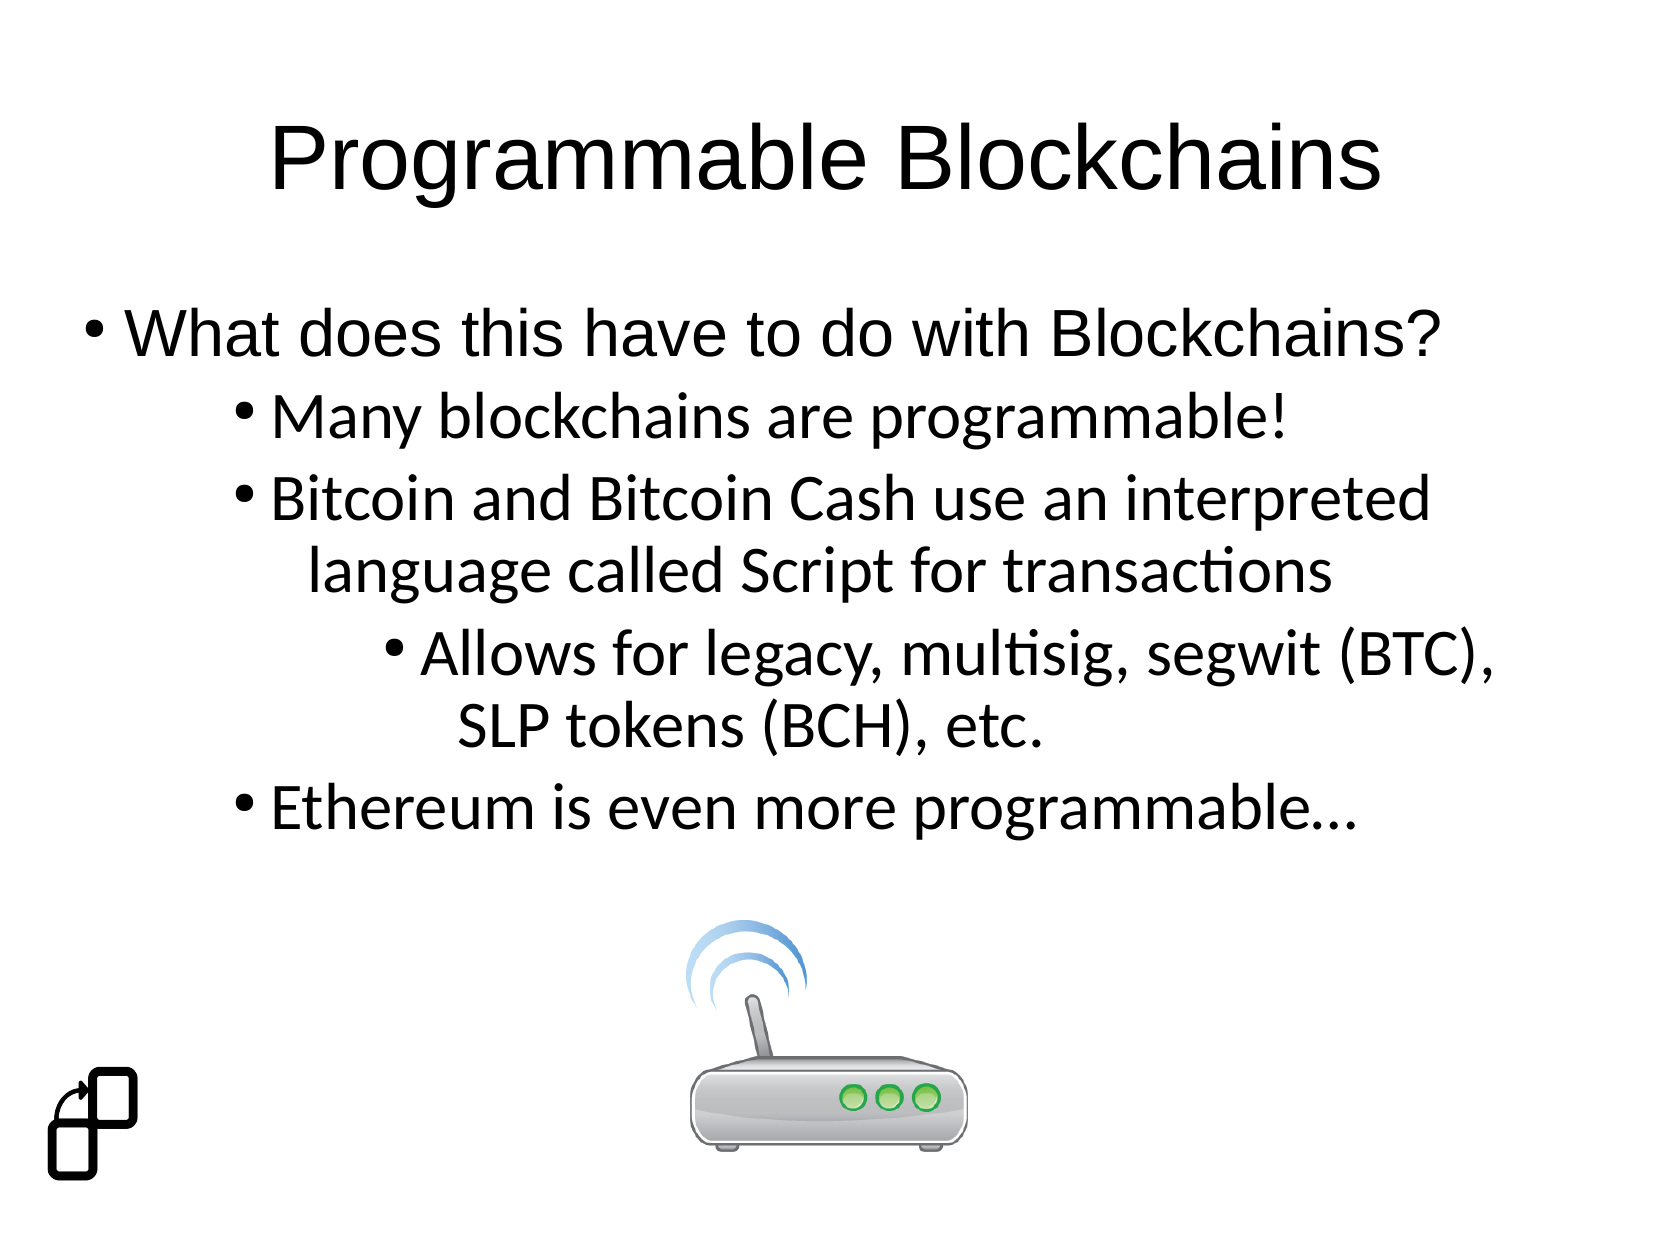

Programmable Blockchains
# What does this have to do with Blockchains?
Many blockchains are programmable!
Bitcoin and Bitcoin Cash use an interpreted language called Script for transactions
Allows for legacy, multisig, segwit (BTC), SLP tokens (BCH), etc.
Ethereum is even more programmable…